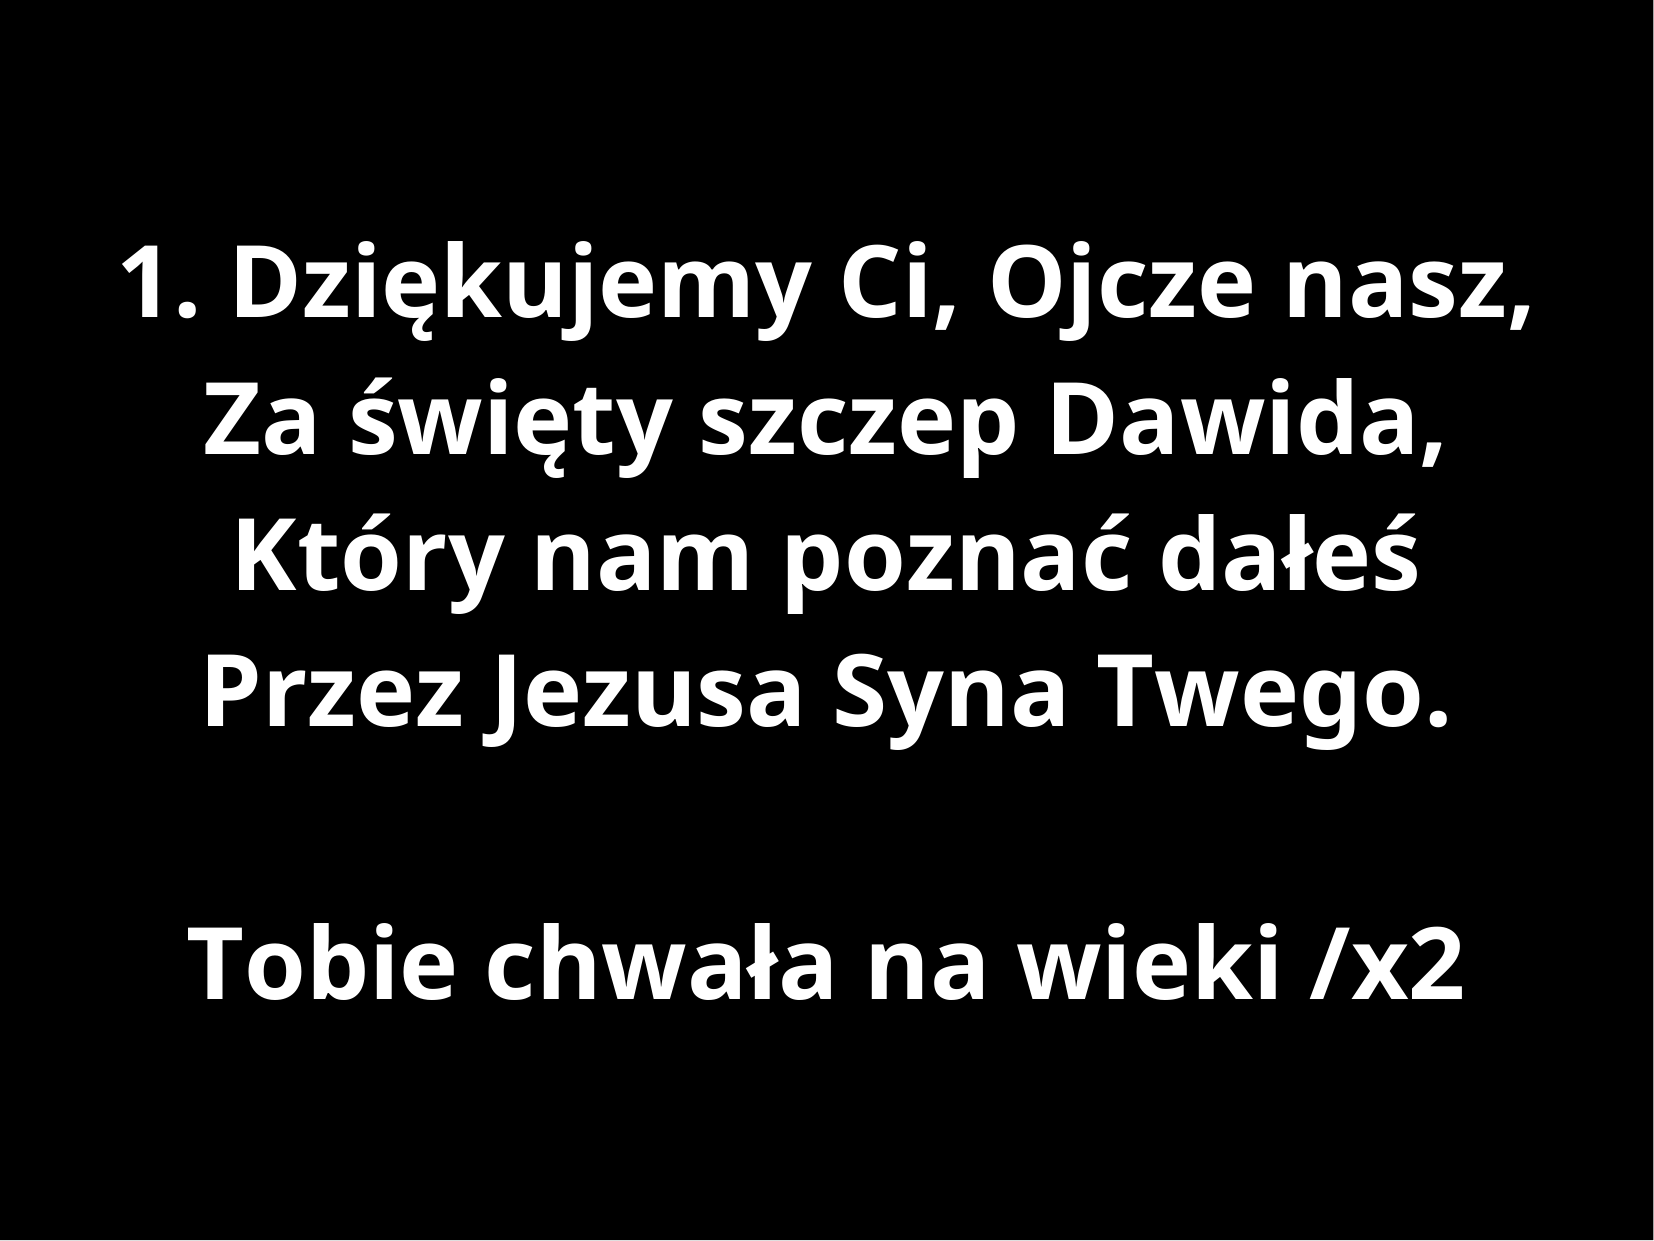

# 1. Dziękujemy Ci, Ojcze nasz, Za święty szczep Dawida, Który nam poznać dałeś Przez Jezusa Syna Twego. Tobie chwała na wieki /x2